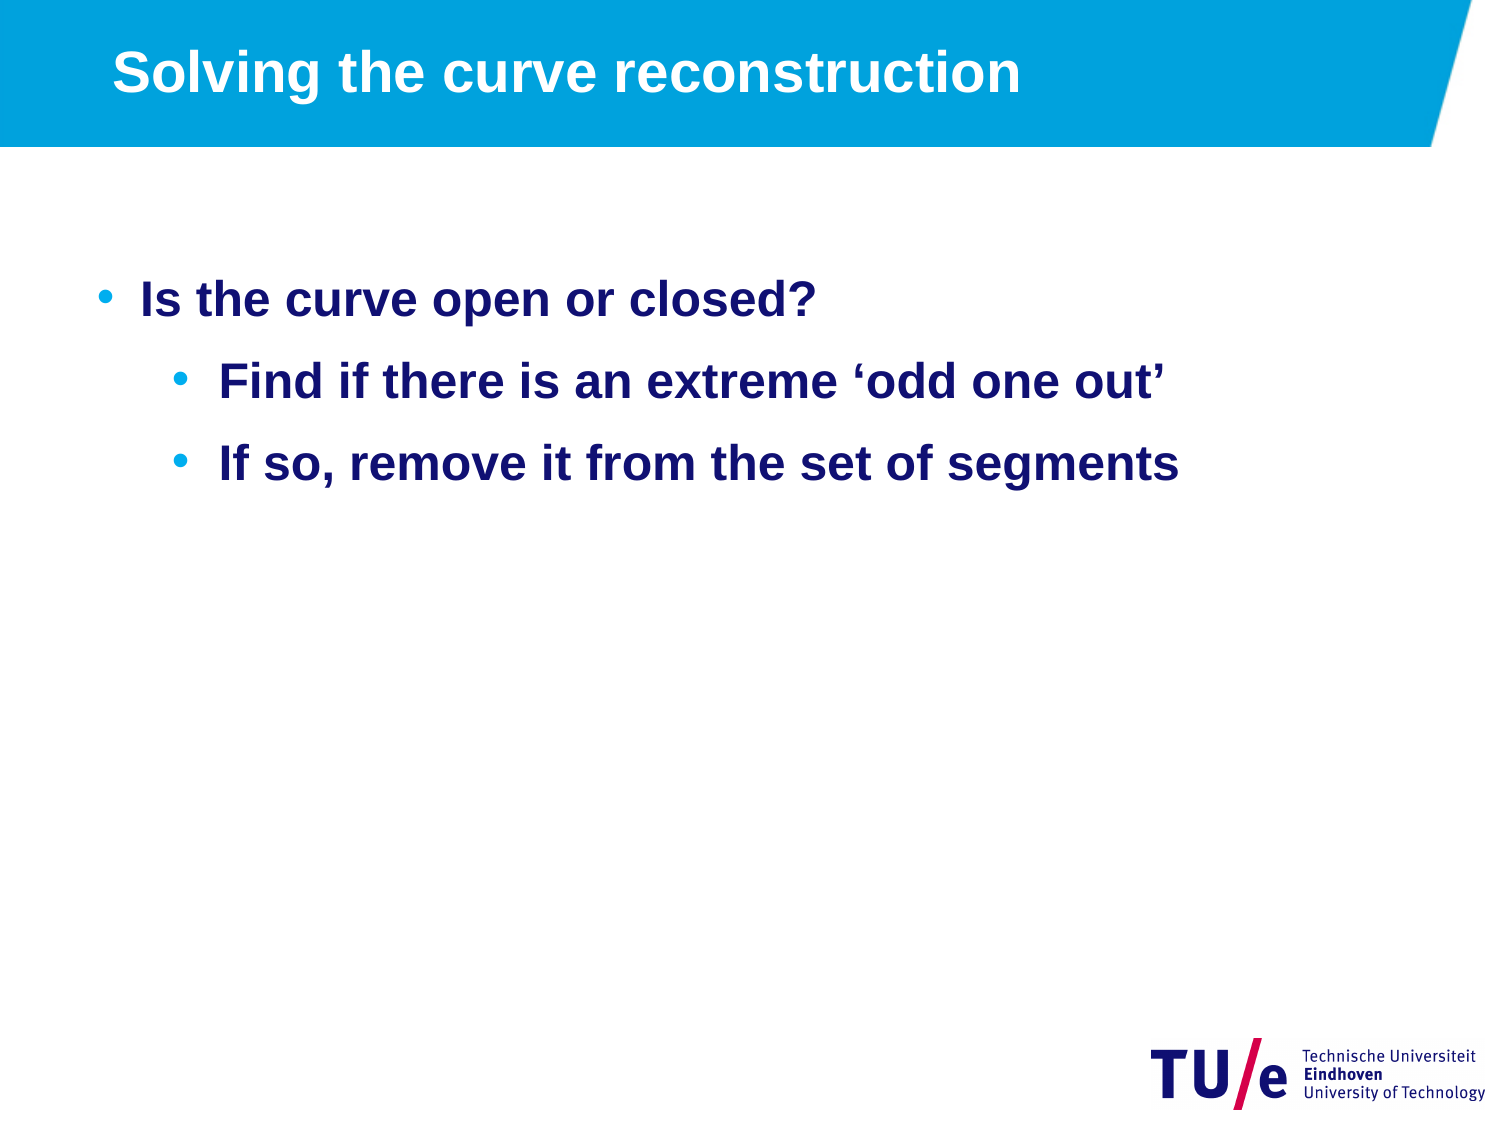

Solving the curve reconstruction
Is the curve open or closed?
Find if there is an extreme ‘odd one out’
If so, remove it from the set of segments